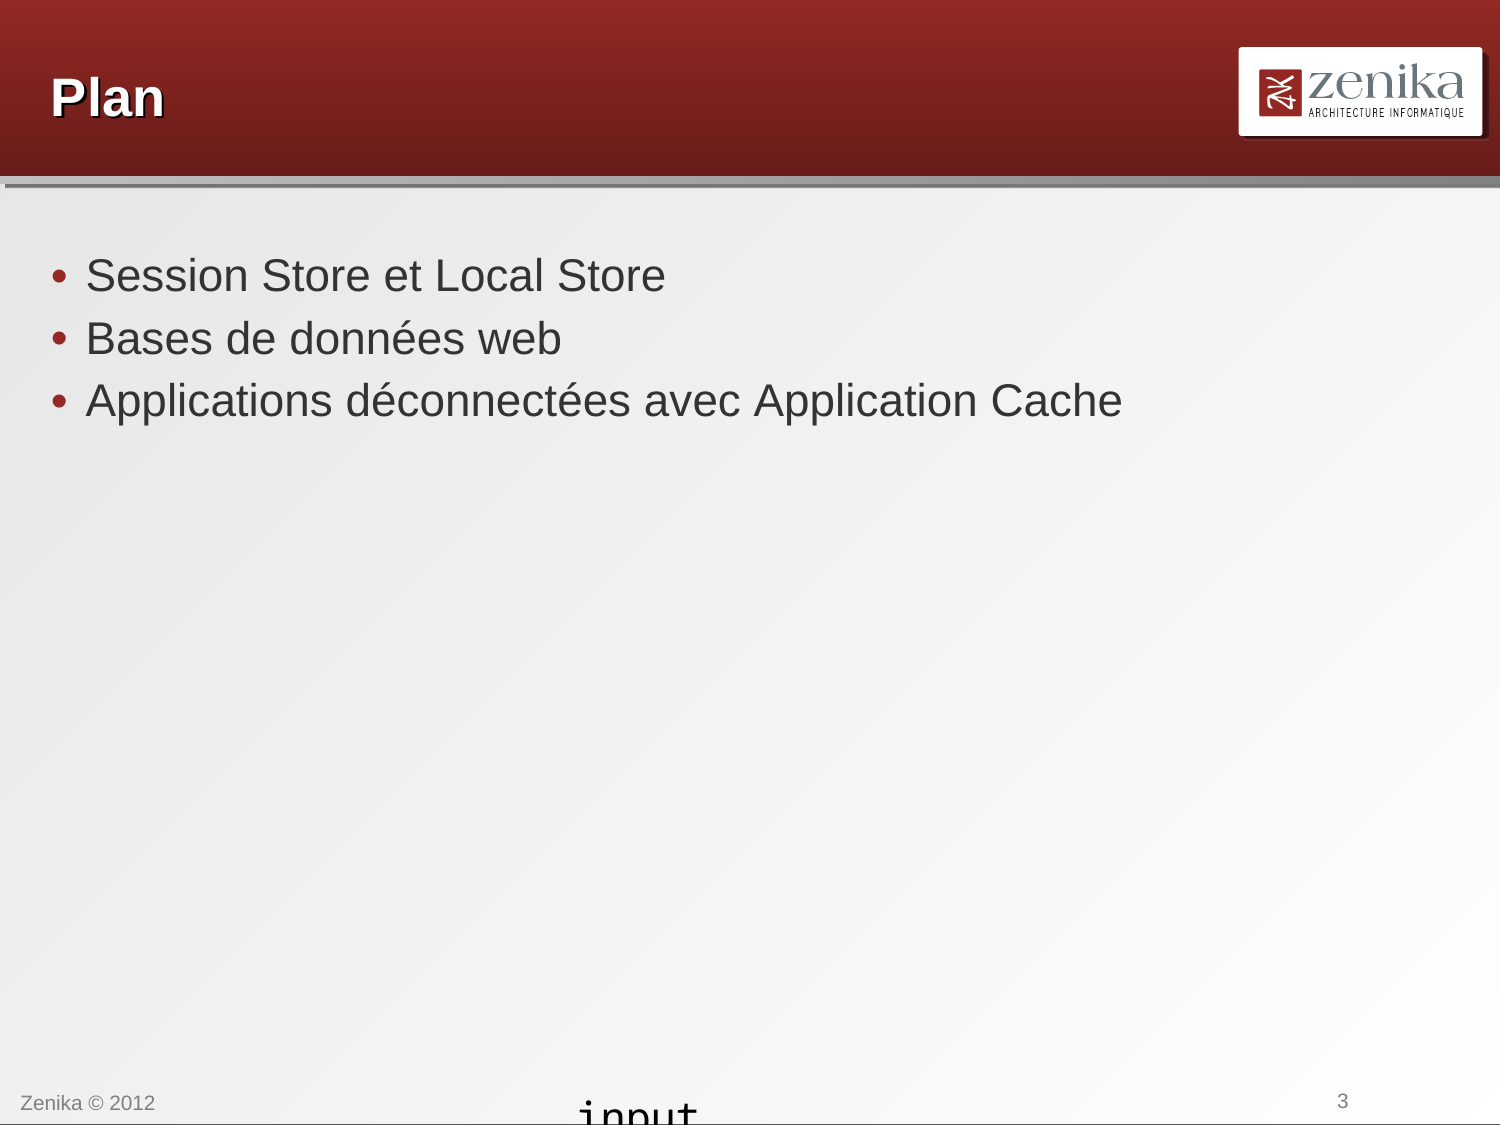

# Plan
Session Store et Local Store
Bases de données web
Applications déconnectées avec Application Cache